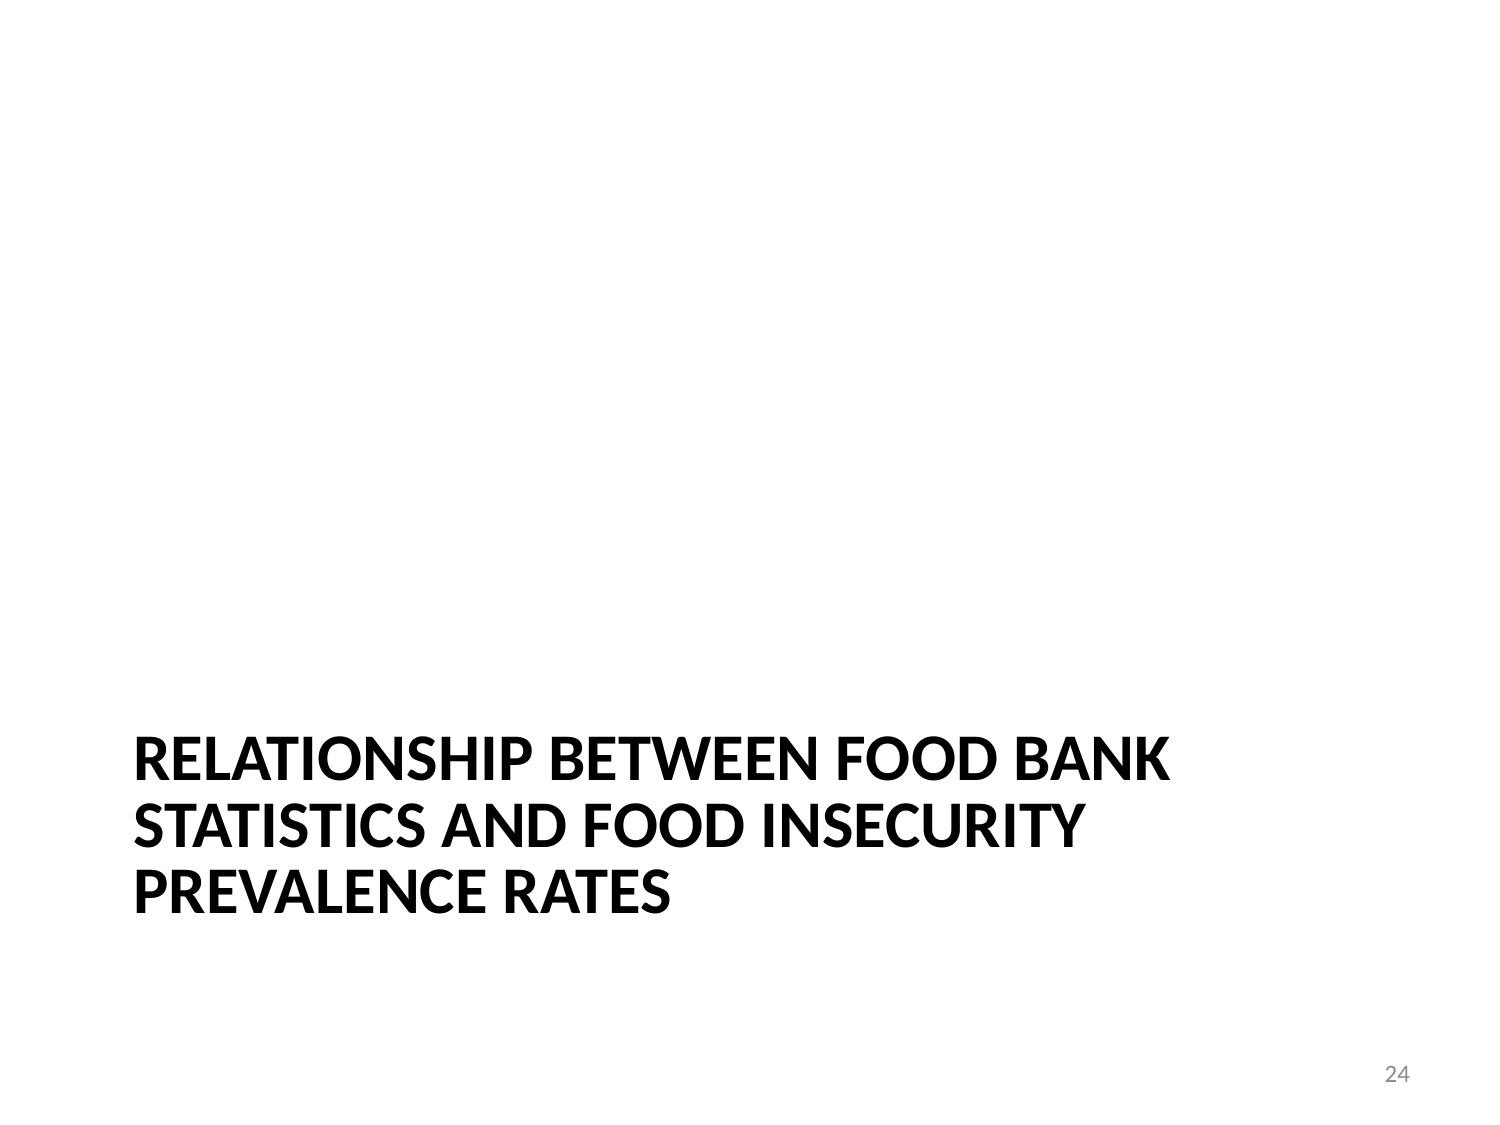

# relationship between food bank statistics and food insecurity prevalence rates